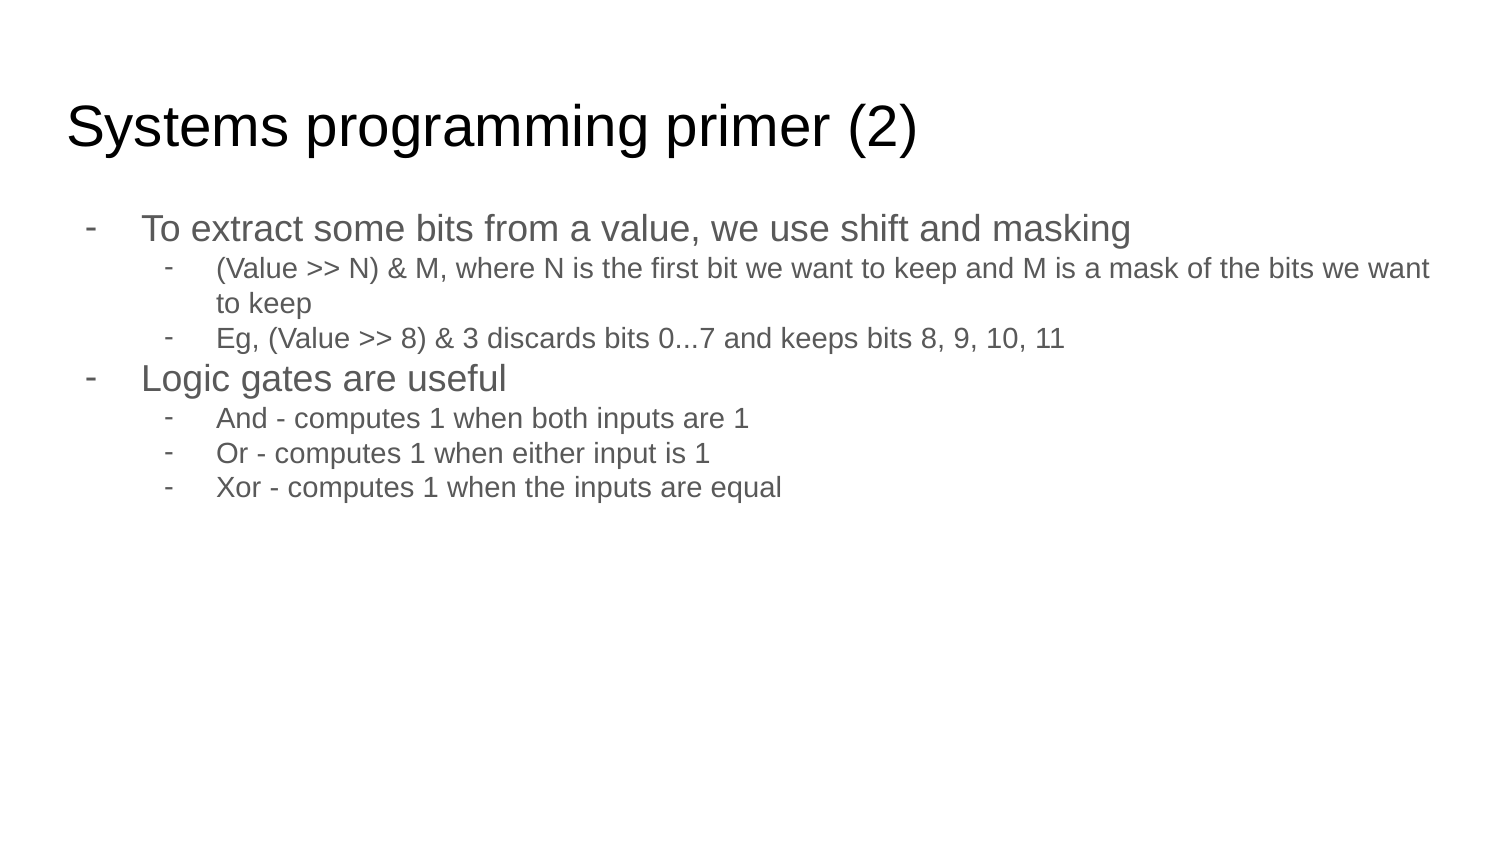

# Systems programming primer (2)
To extract some bits from a value, we use shift and masking
(Value >> N) & M, where N is the first bit we want to keep and M is a mask of the bits we want to keep
Eg, (Value >> 8) & 3 discards bits 0...7 and keeps bits 8, 9, 10, 11
Logic gates are useful
And - computes 1 when both inputs are 1
Or - computes 1 when either input is 1
Xor - computes 1 when the inputs are equal